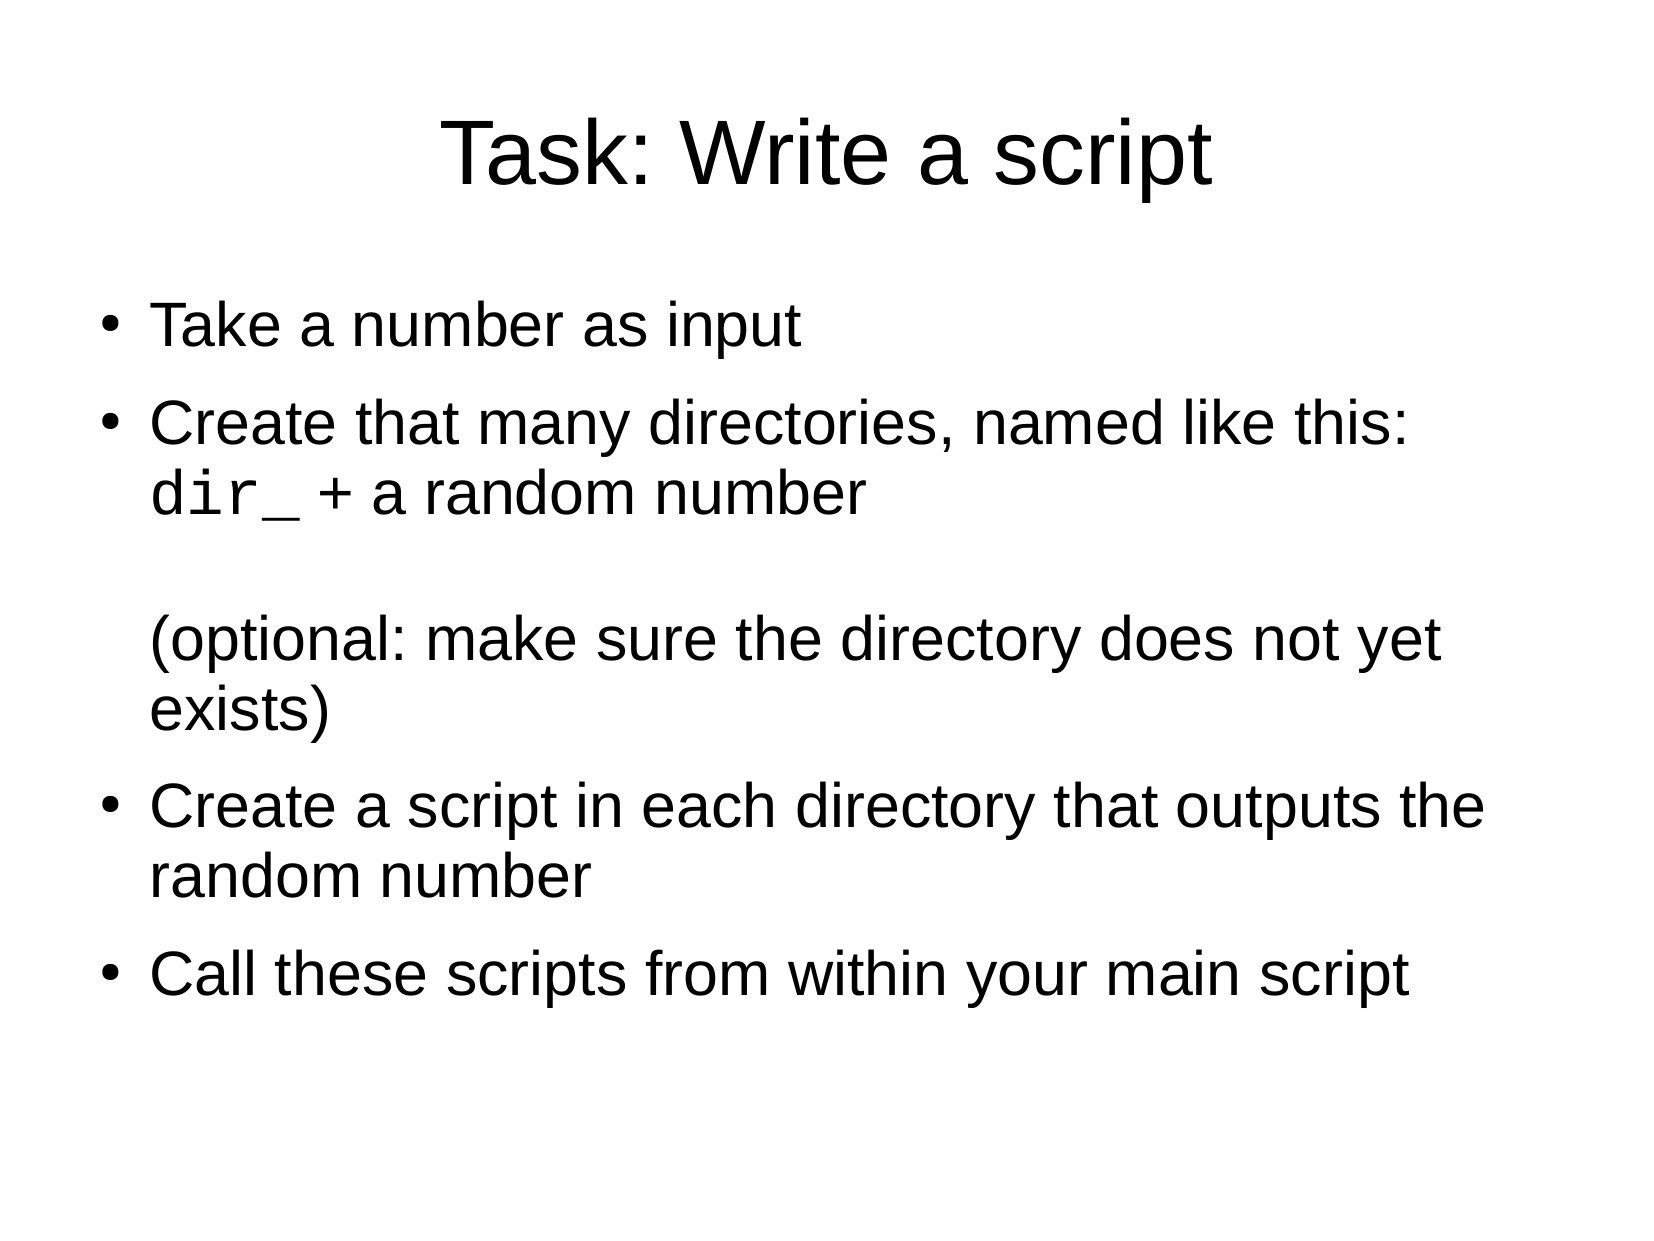

# Task: Write a script
Take a number as input
Create that many directories, named like this:
dir_ + a random number
(optional: make sure the directory does not yet exists)
Create a script in each directory that outputs the random number
Call these scripts from within your main script